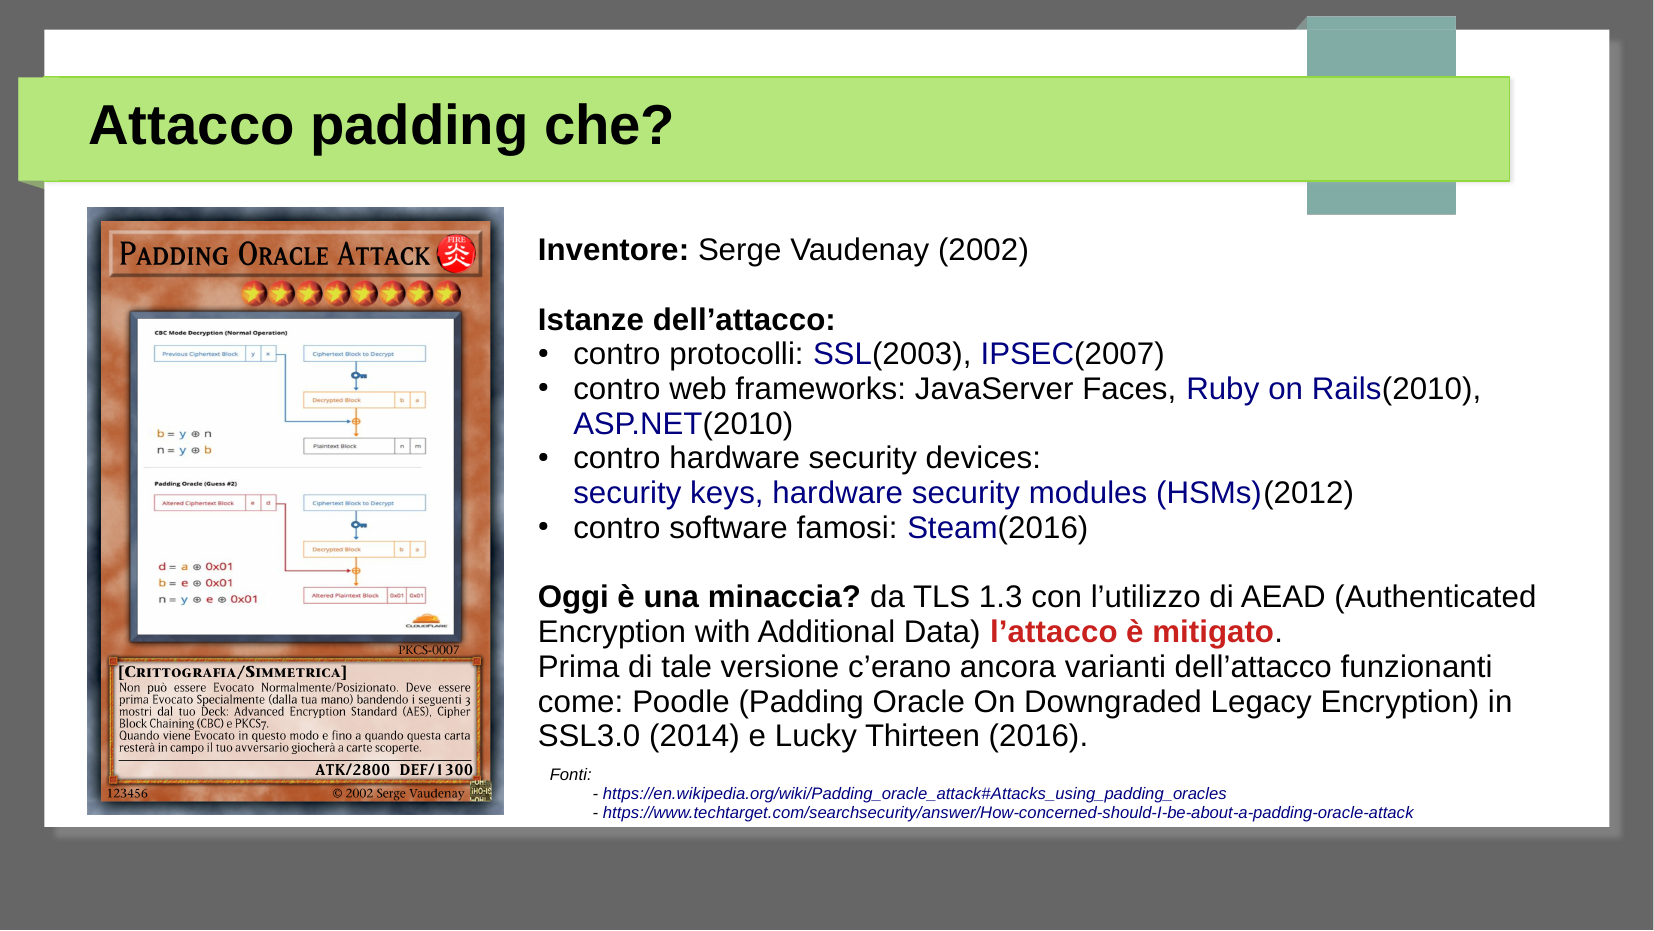

# Attacco padding che?
Inventore: Serge Vaudenay (2002)
Istanze dell’attacco:
contro protocolli: SSL(2003), IPSEC(2007)
contro web frameworks: JavaServer Faces, Ruby on Rails(2010), ASP.NET(2010)
contro hardware security devices: security keys, hardware security modules (HSMs)(2012)
contro software famosi: Steam(2016)
Oggi è una minaccia? da TLS 1.3 con l’utilizzo di AEAD (Authenticated Encryption with Additional Data) l’attacco è mitigato.
Prima di tale versione c’erano ancora varianti dell’attacco funzionanti come: Poodle (Padding Oracle On Downgraded Legacy Encryption) in SSL3.0 (2014) e Lucky Thirteen (2016).
Fonti:
 - https://en.wikipedia.org/wiki/Padding_oracle_attack#Attacks_using_padding_oracles
 - https://www.techtarget.com/searchsecurity/answer/How-concerned-should-I-be-about-a-padding-oracle-attack